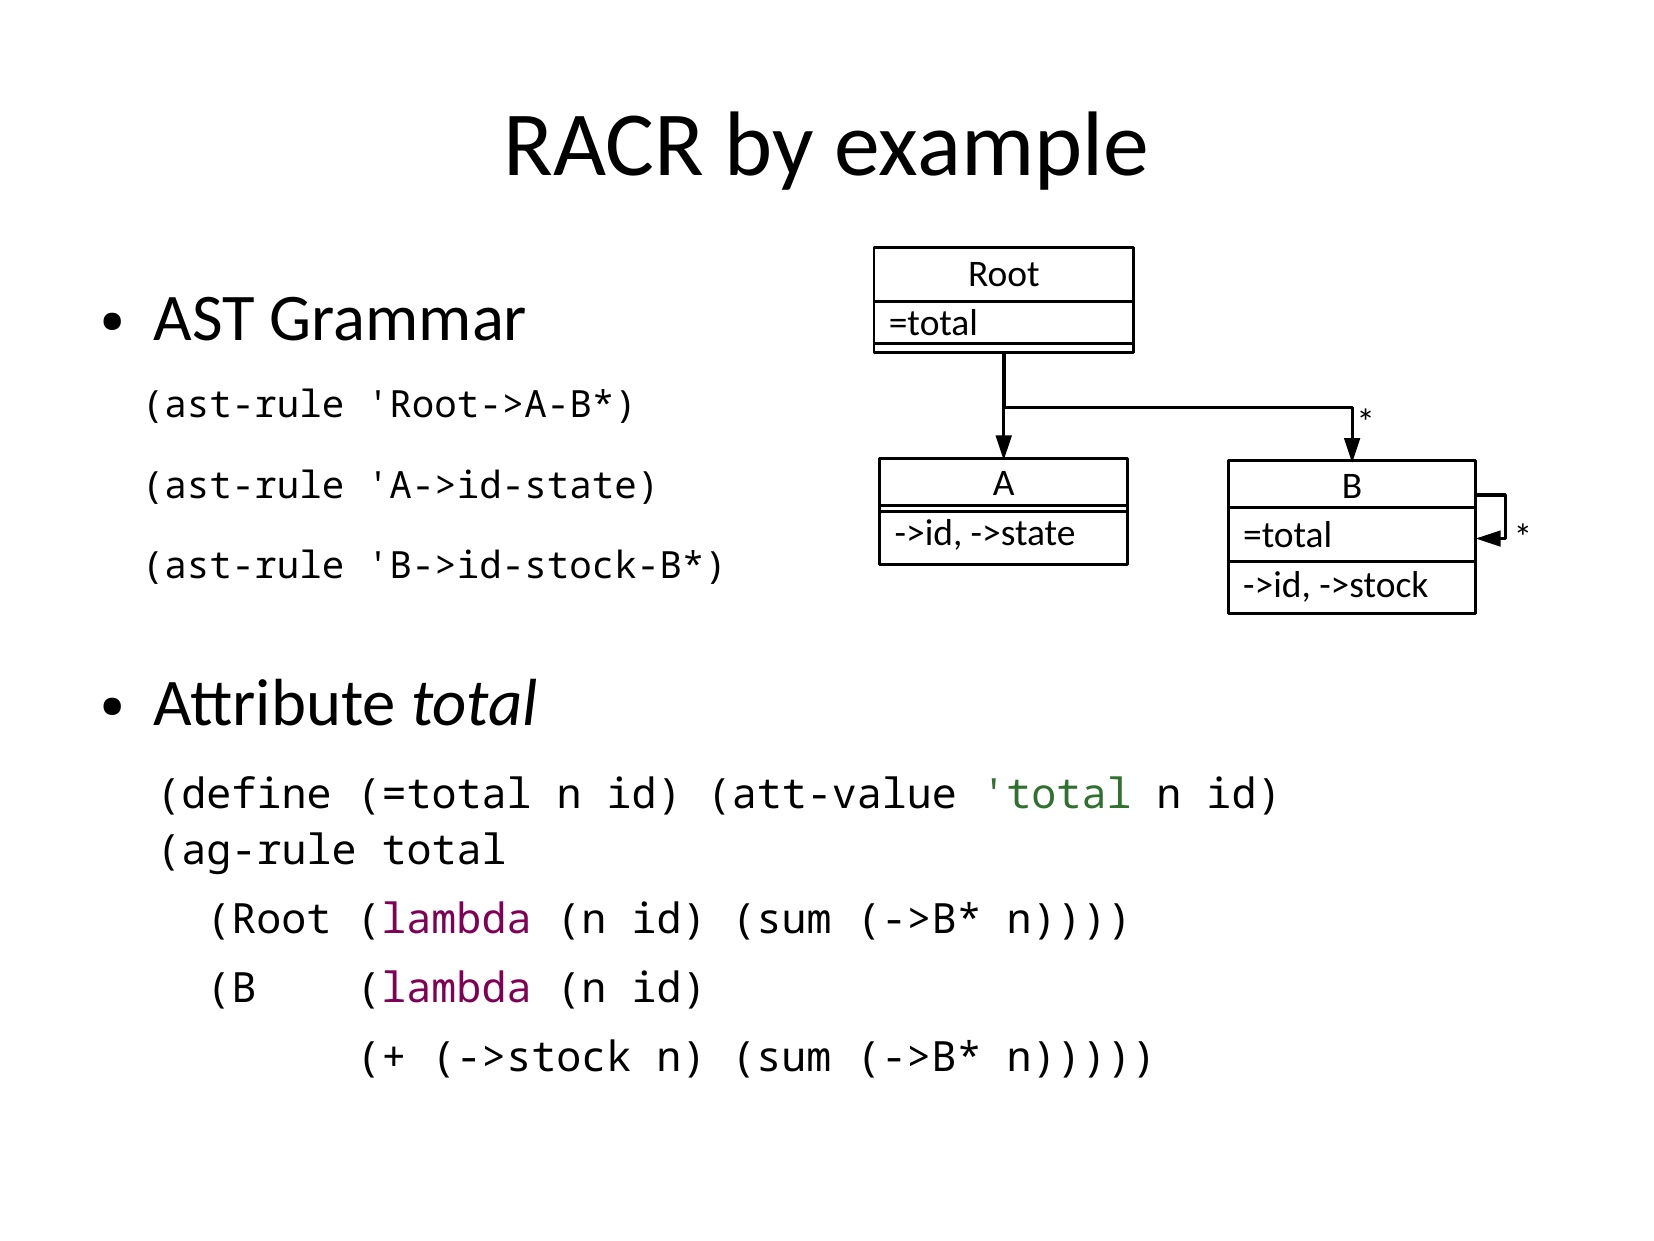

# RACR by example
Root
=total
AST Grammar
Attribute total
(ast-rule 'Root->A-B*)
(ast-rule 'A->id-state)
(ast-rule 'B->id-stock-B*)
*
A
->id, ->state
B
=total
->id, ->stock
*
(define (=total n id) (att-value 'total n id)
(ag-rule total
 (Root (lambda (n id) (sum (->B* n))))
 (B (lambda (n id)
 (+ (->stock n) (sum (->B* n)))))